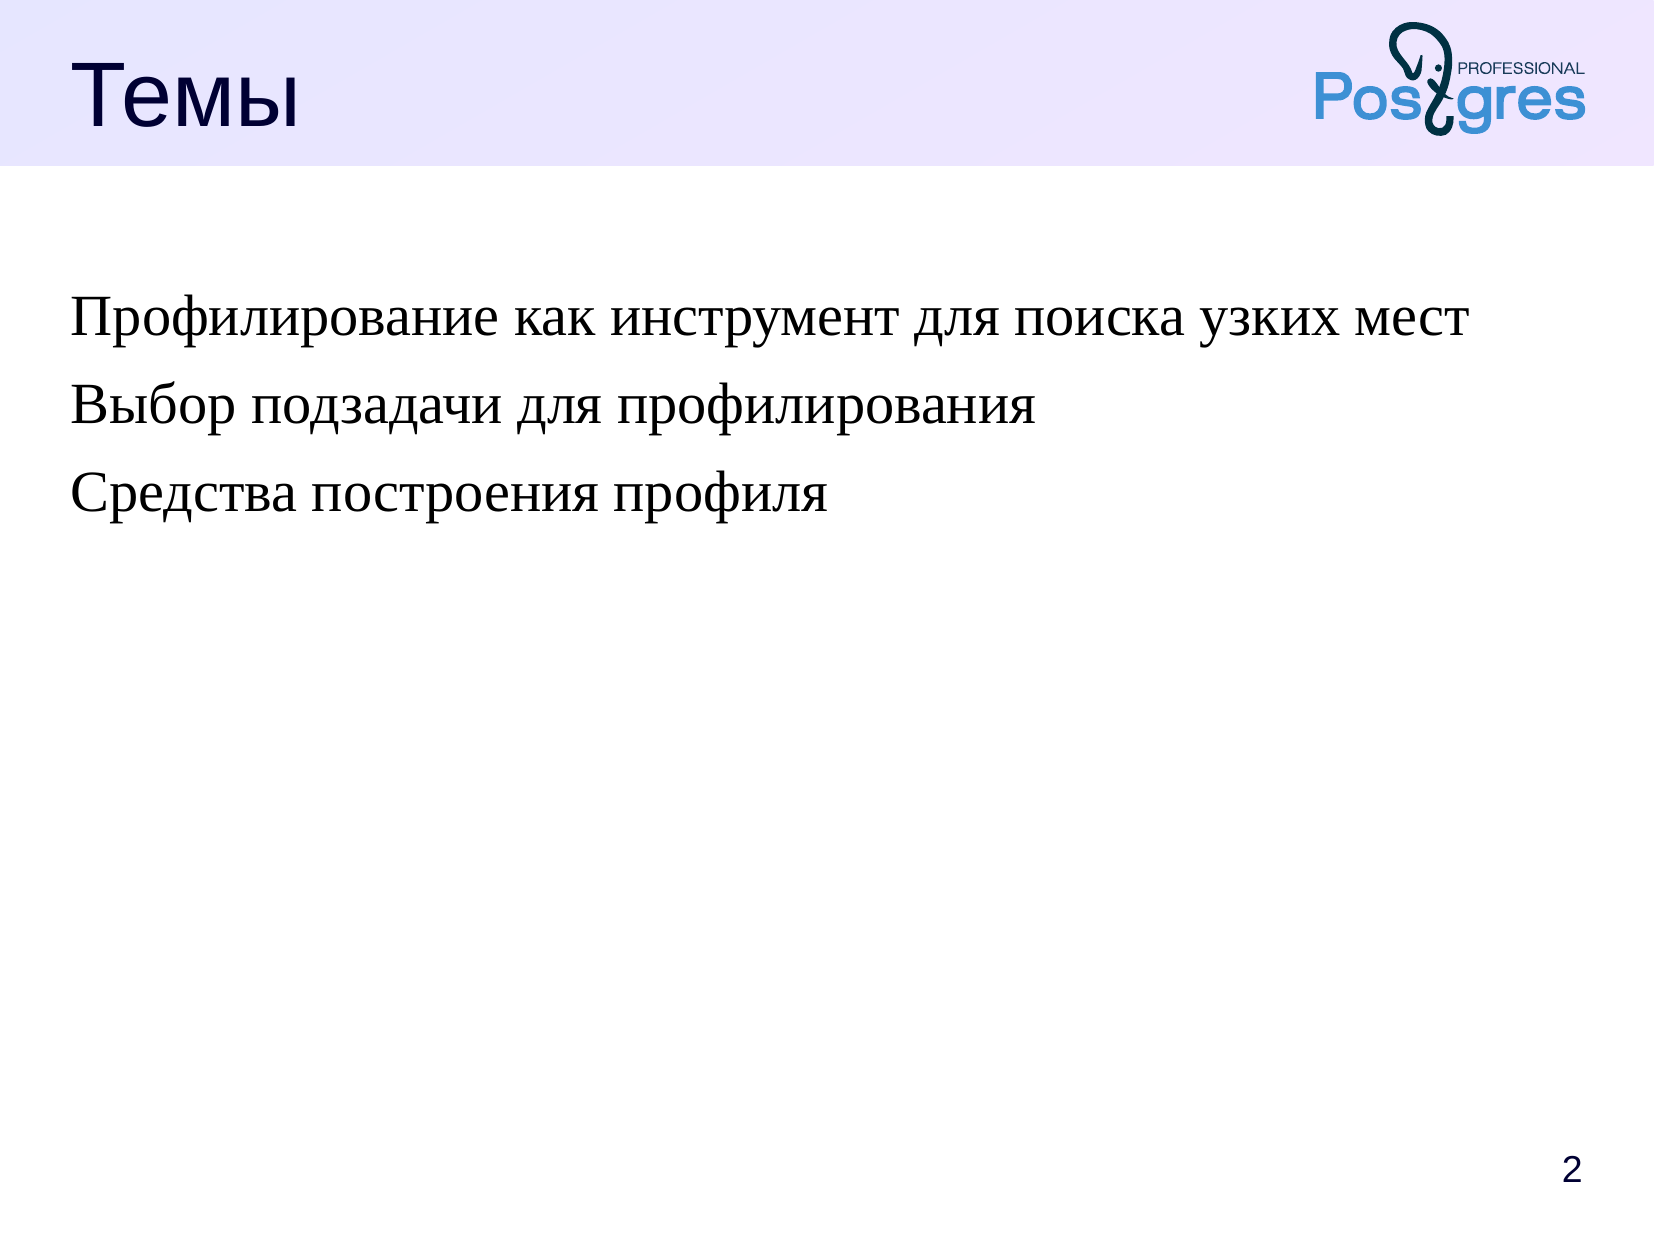

# Темы
Профилирование как инструмент для поиска узких мест
Выбор подзадачи для профилирования
Средства построения профиля